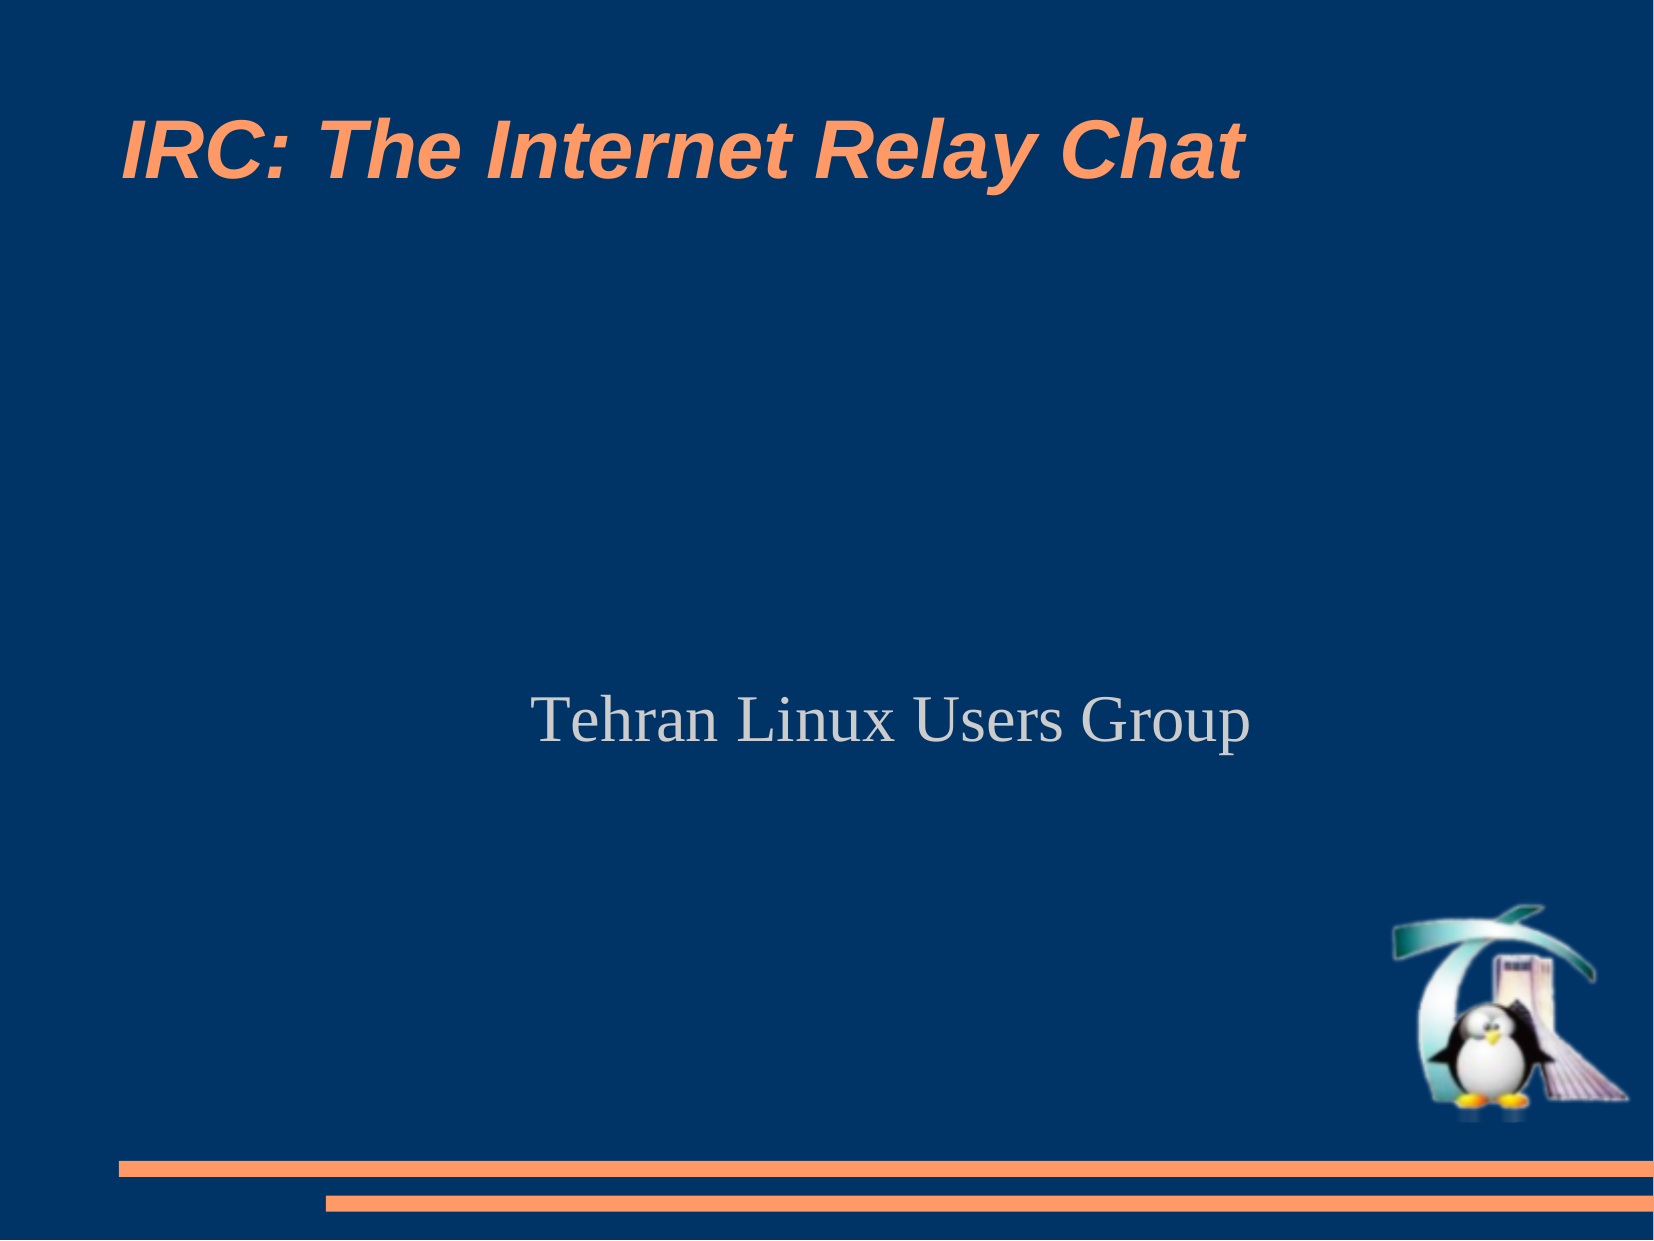

# IRC: The Internet Relay Chat
Tehran Linux Users Group